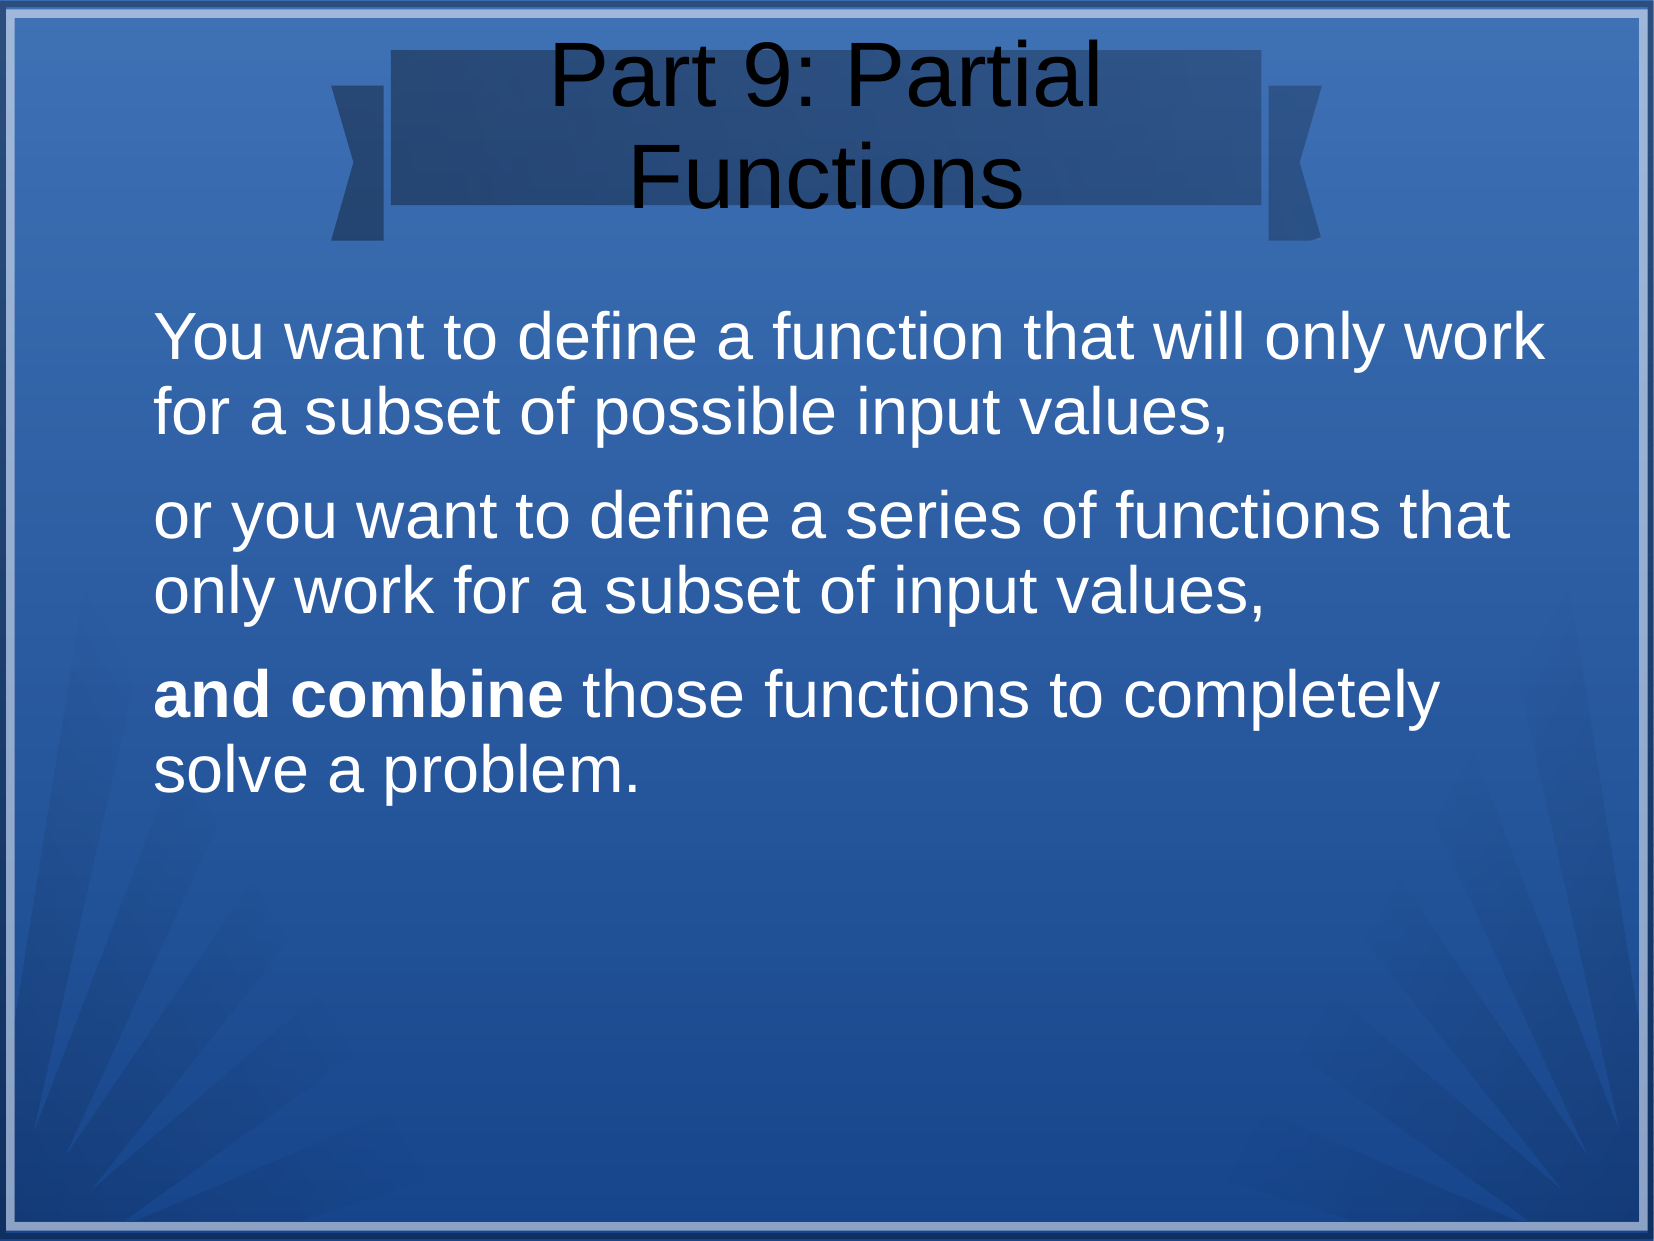

# Part 9: Partial Functions
You want to define a function that will only work for a subset of possible input values,
or you want to define a series of functions that only work for a subset of input values,
and combine those functions to completely solve a problem.